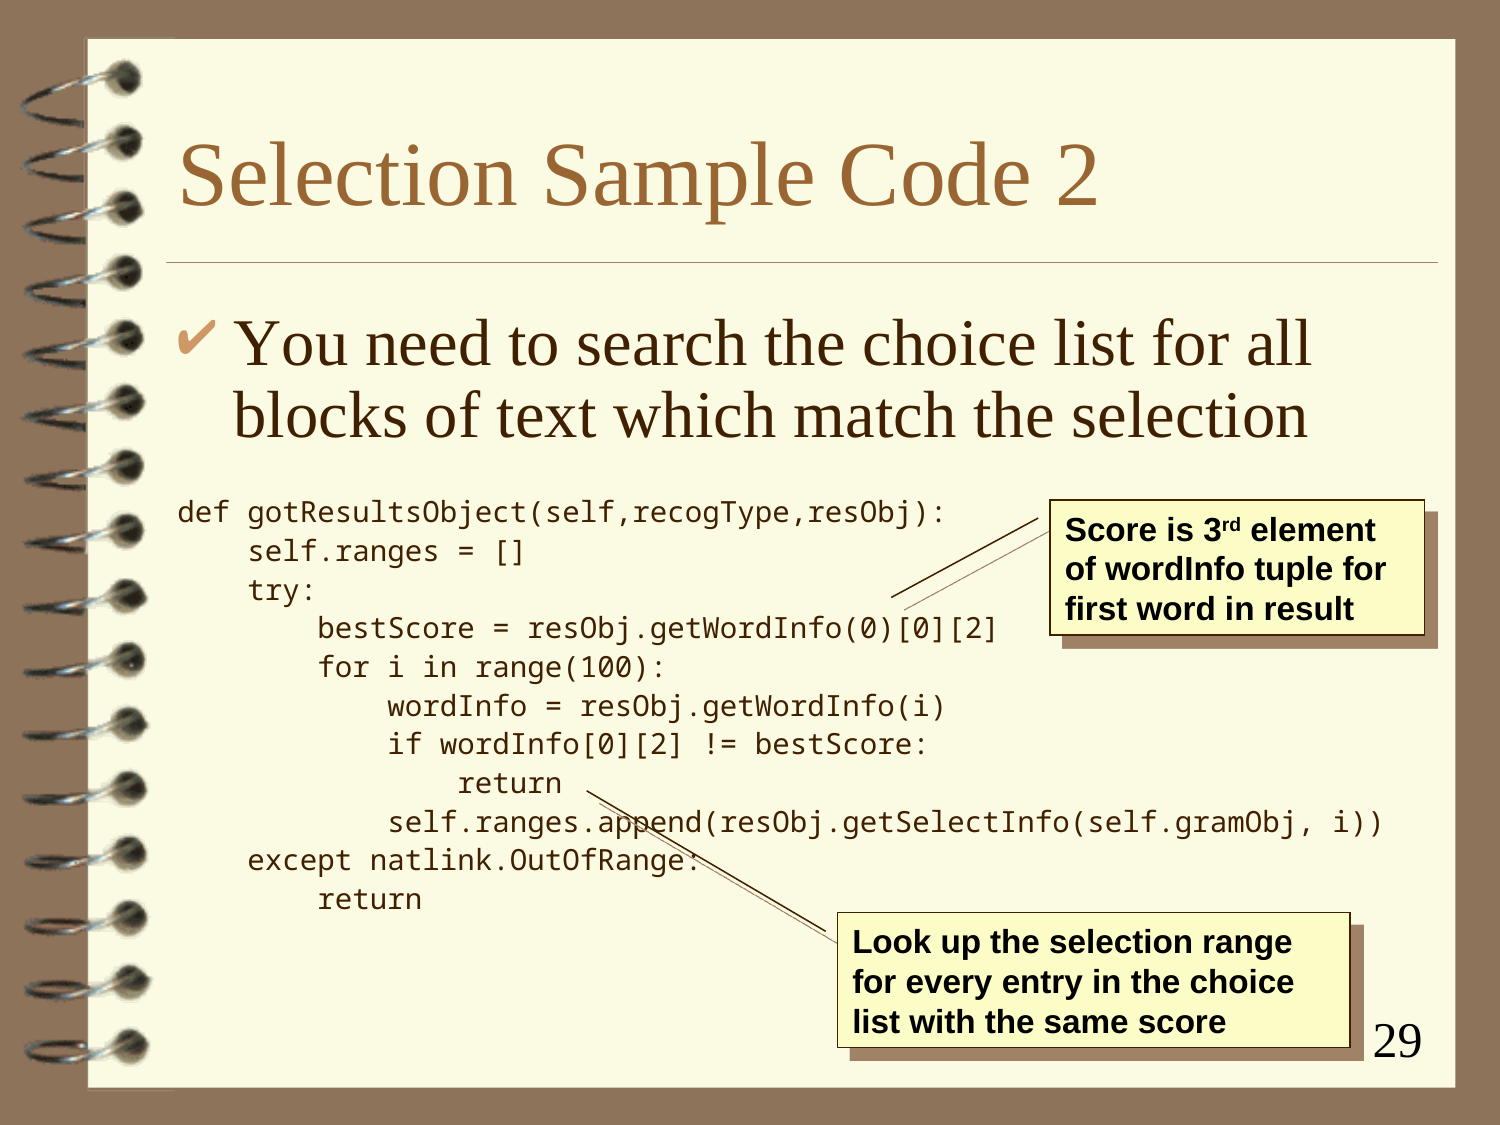

# Selection Sample Code 2
You need to search the choice list for all blocks of text which match the selection
def gotResultsObject(self,recogType,resObj):
 self.ranges = []
 try:
 bestScore = resObj.getWordInfo(0)[0][2]
 for i in range(100):
 wordInfo = resObj.getWordInfo(i)
 if wordInfo[0][2] != bestScore:
 return
 self.ranges.append(resObj.getSelectInfo(self.gramObj, i))
 except natlink.OutOfRange:
 return
Score is 3rd element of wordInfo tuple for first word in result
Look up the selection range for every entry in the choice list with the same score
29